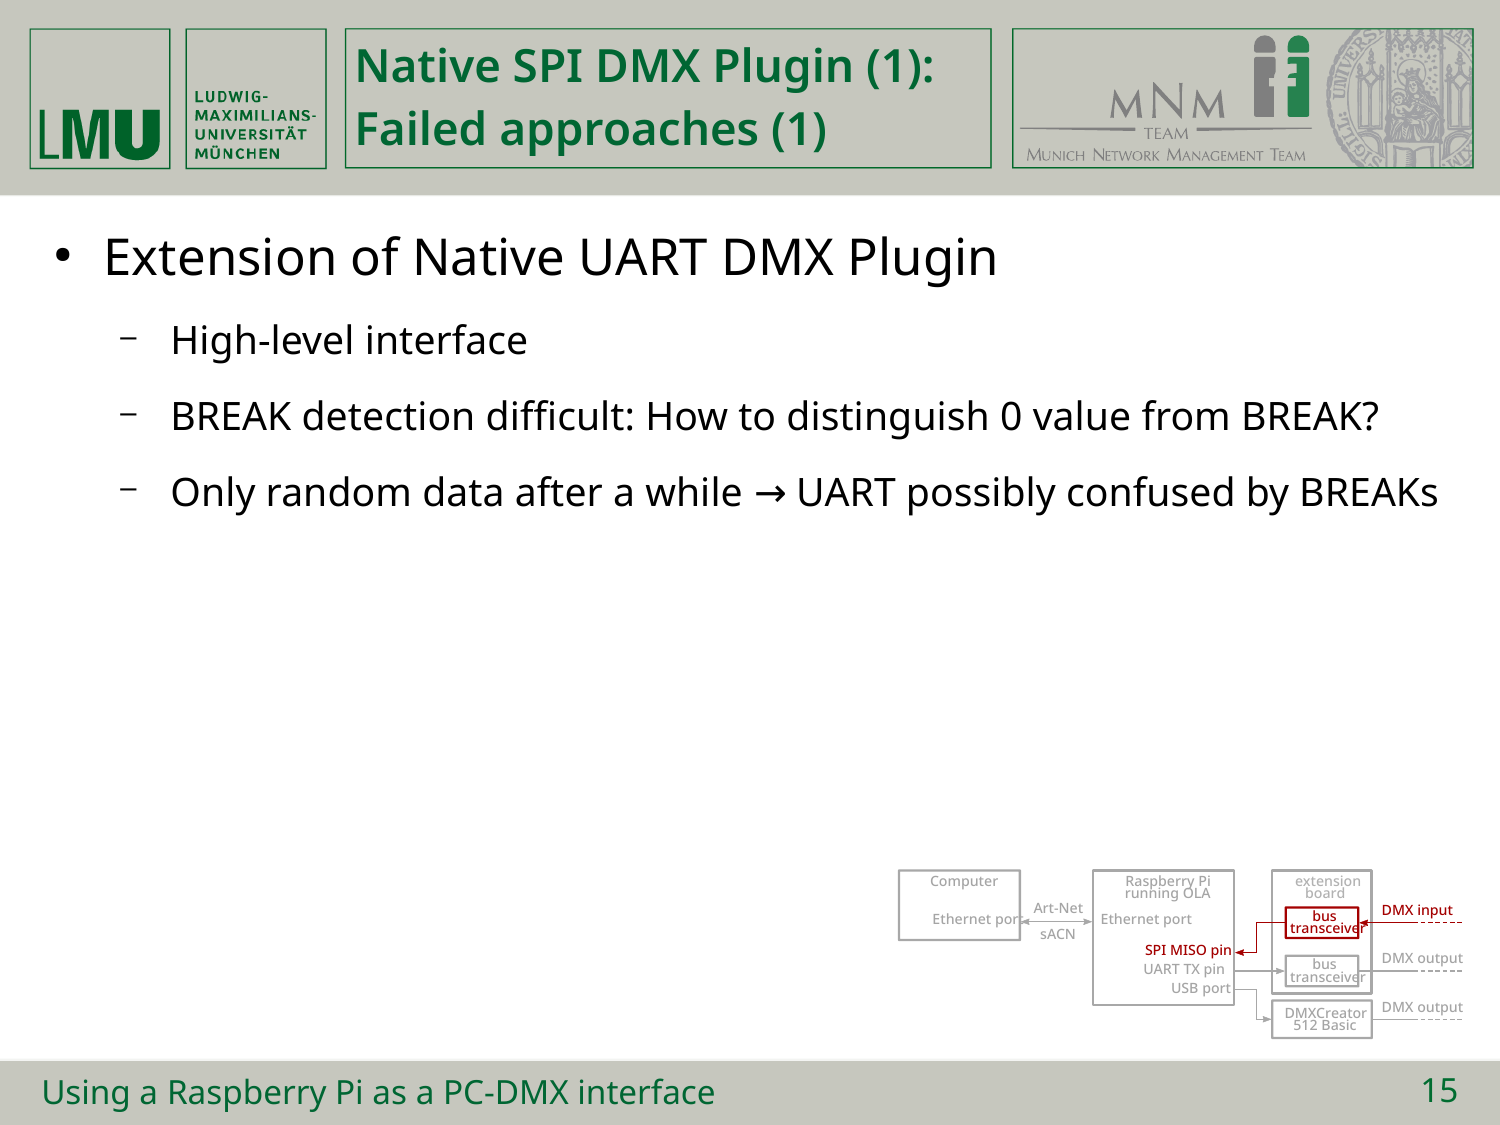

# Native SPI DMX Plugin (1): Failed approaches (1)
Extension of Native UART DMX Plugin
High-level interface
BREAK detection difficult: How to distinguish 0 value from BREAK?
Only random data after a while → UART possibly confused by BREAKs
PC-DMX interface with Raspberry Pi
15